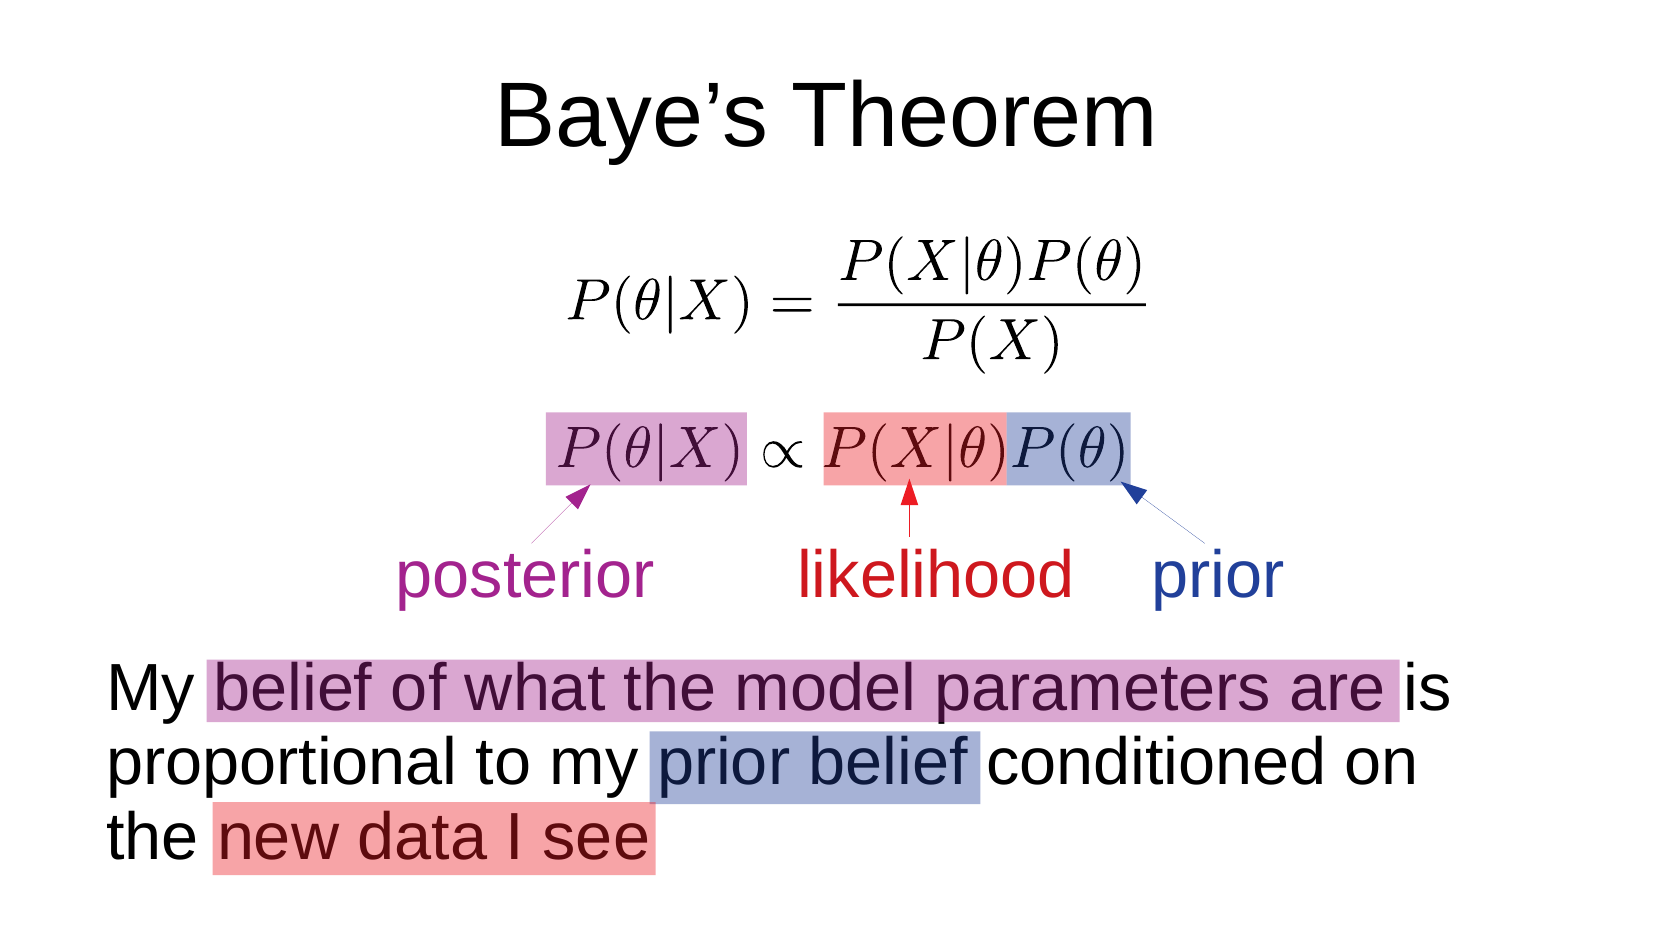

# Baye’s Theorem
posterior
likelihood
prior
My belief of what the model parameters are is proportional to my prior belief conditioned on the new data I see